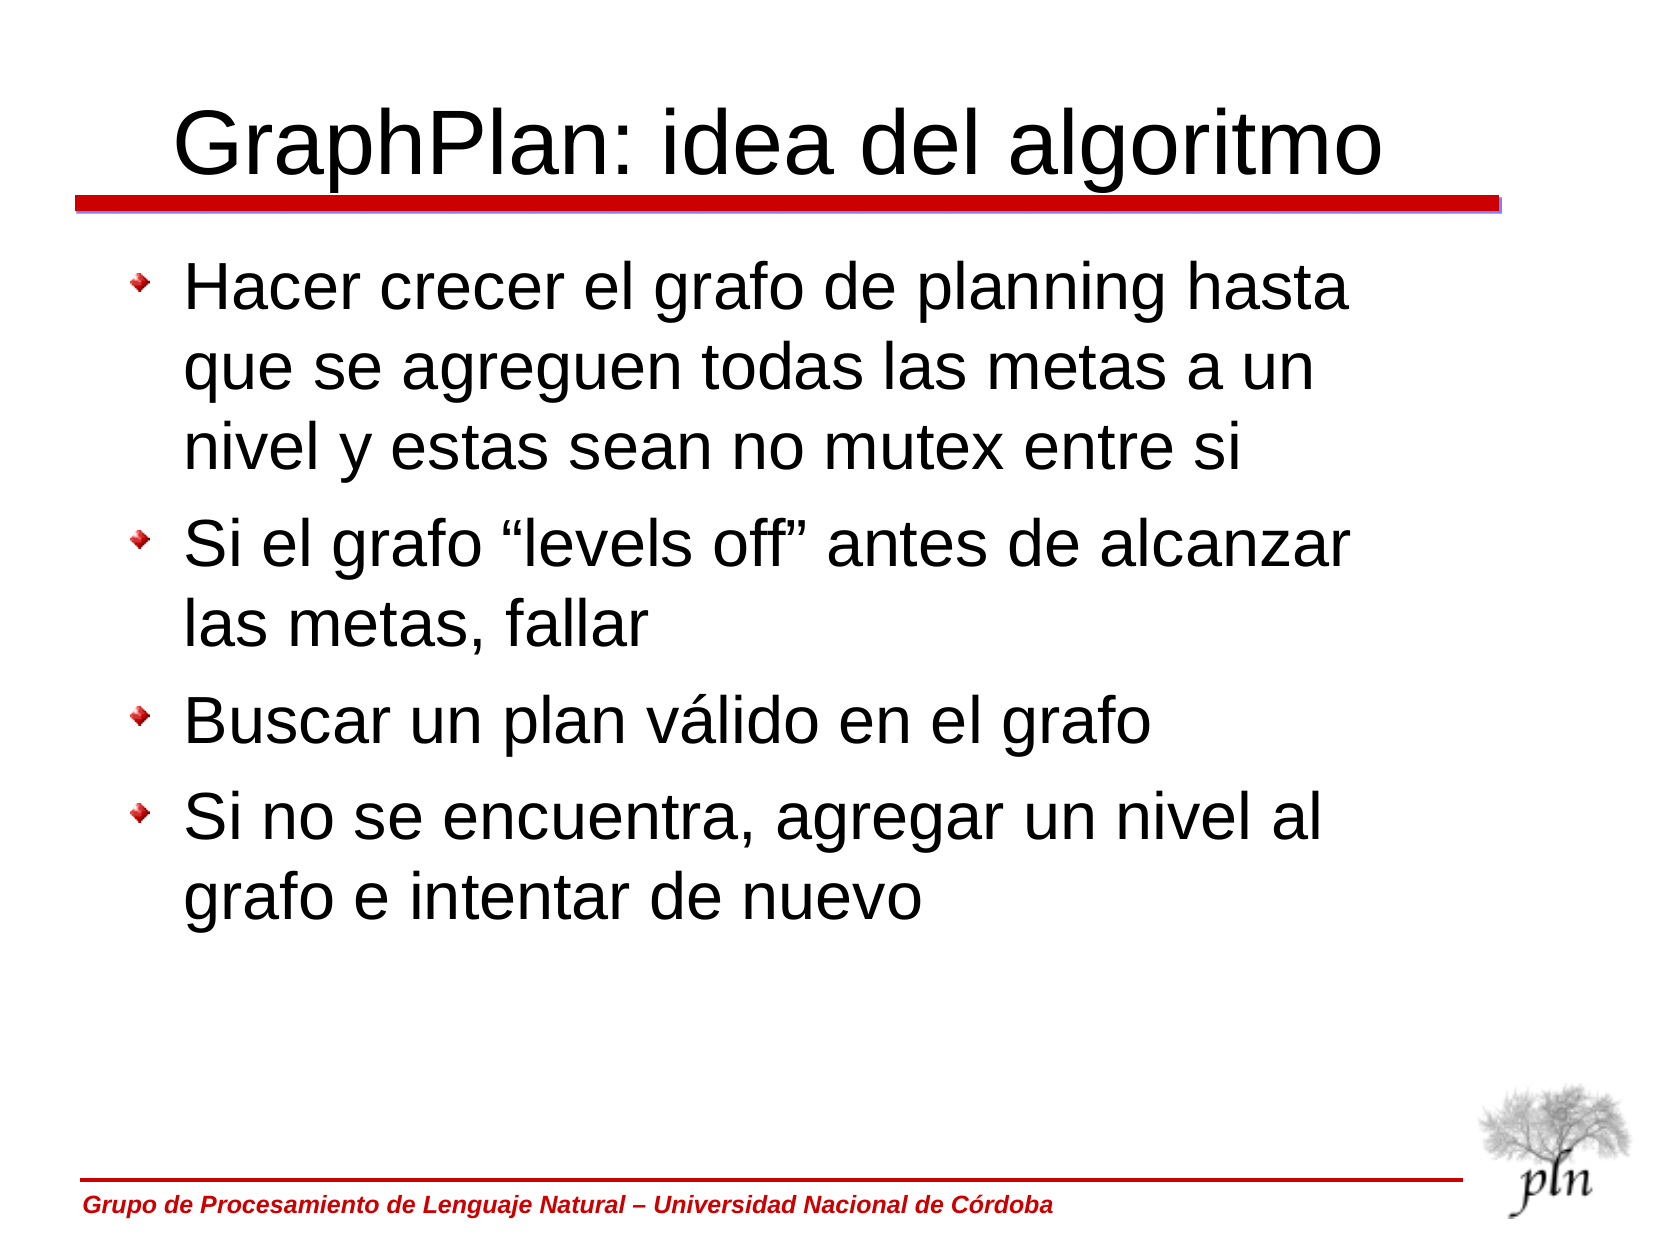

# GraphPlan: idea del algoritmo
Hacer crecer el grafo de planning hasta que se agreguen todas las metas a un nivel y estas sean no mutex entre si
Si el grafo “levels off” antes de alcanzar las metas, fallar
Buscar un plan válido en el grafo
Si no se encuentra, agregar un nivel al grafo e intentar de nuevo